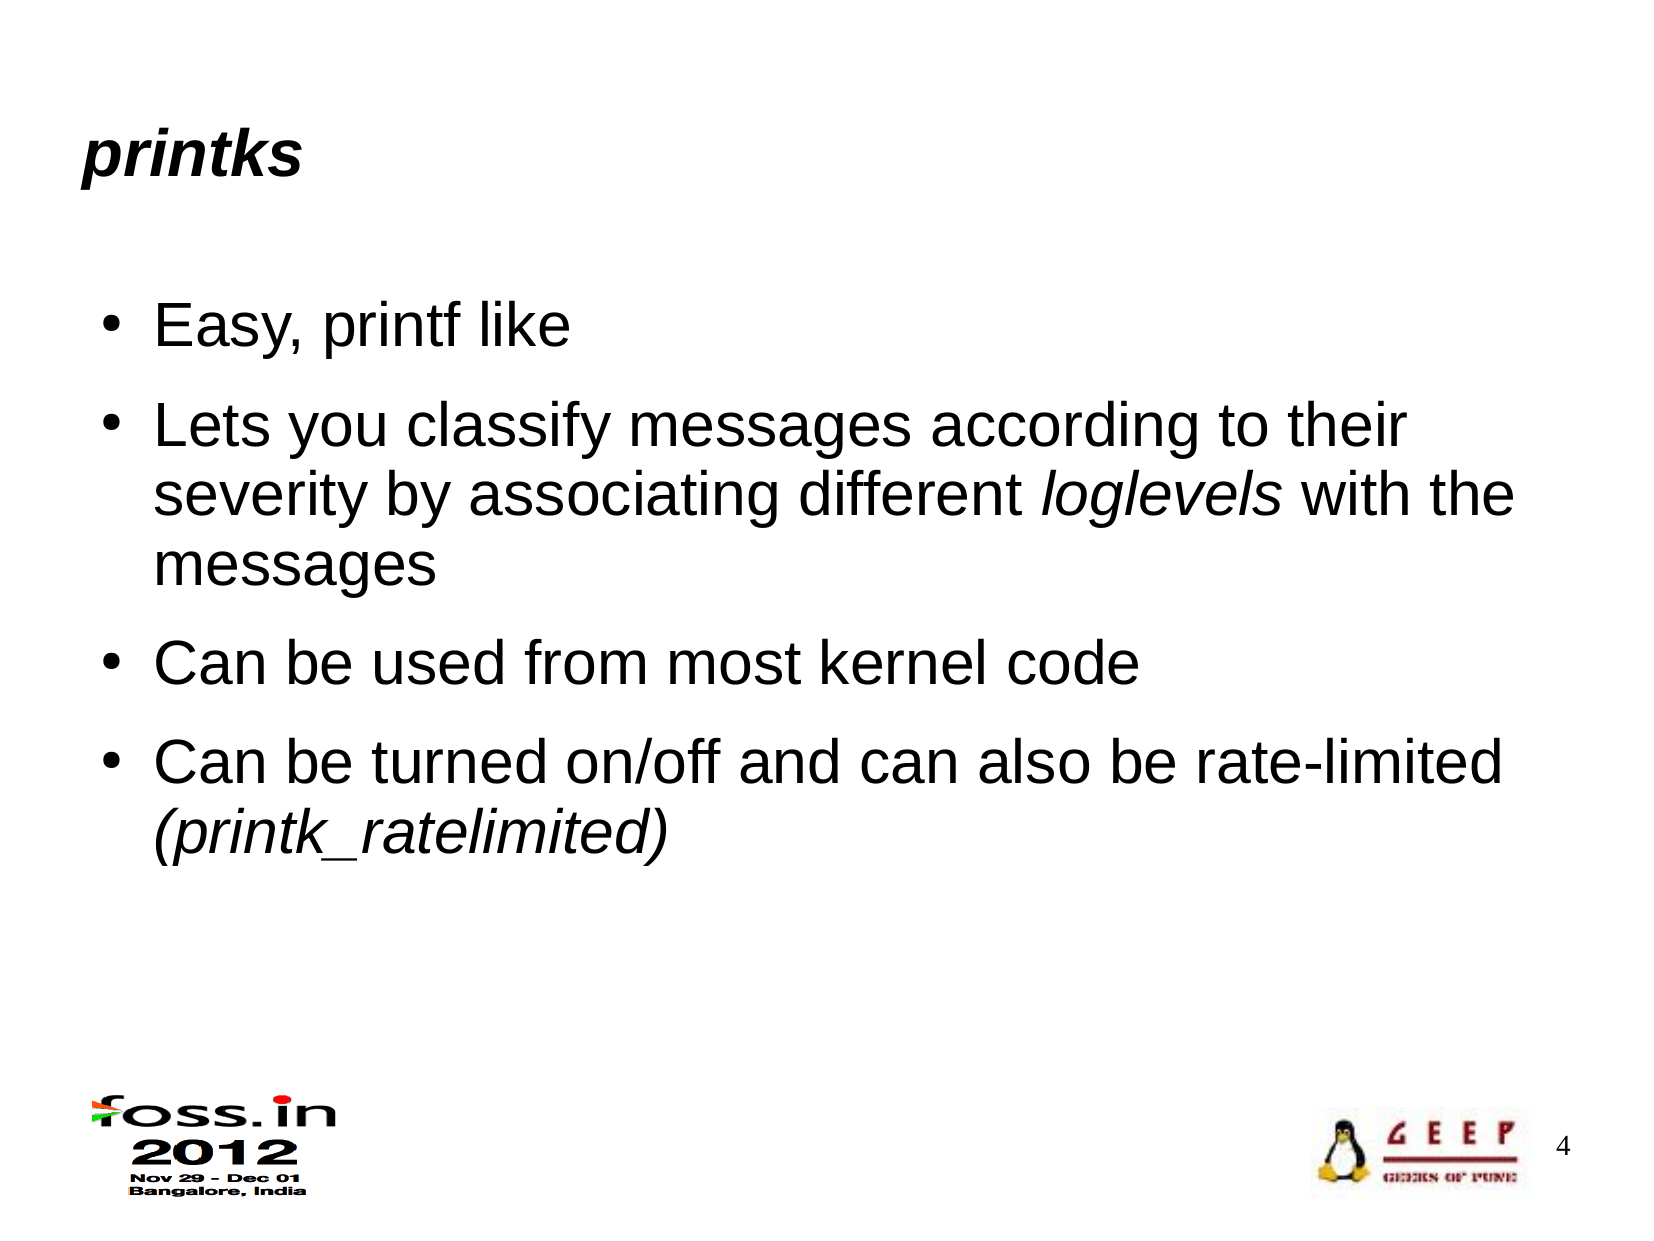

# printks
Easy, printf like
Lets you classify messages according to their severity by associating different loglevels with the messages
Can be used from most kernel code
Can be turned on/off and can also be rate-limited (printk_ratelimited)
4